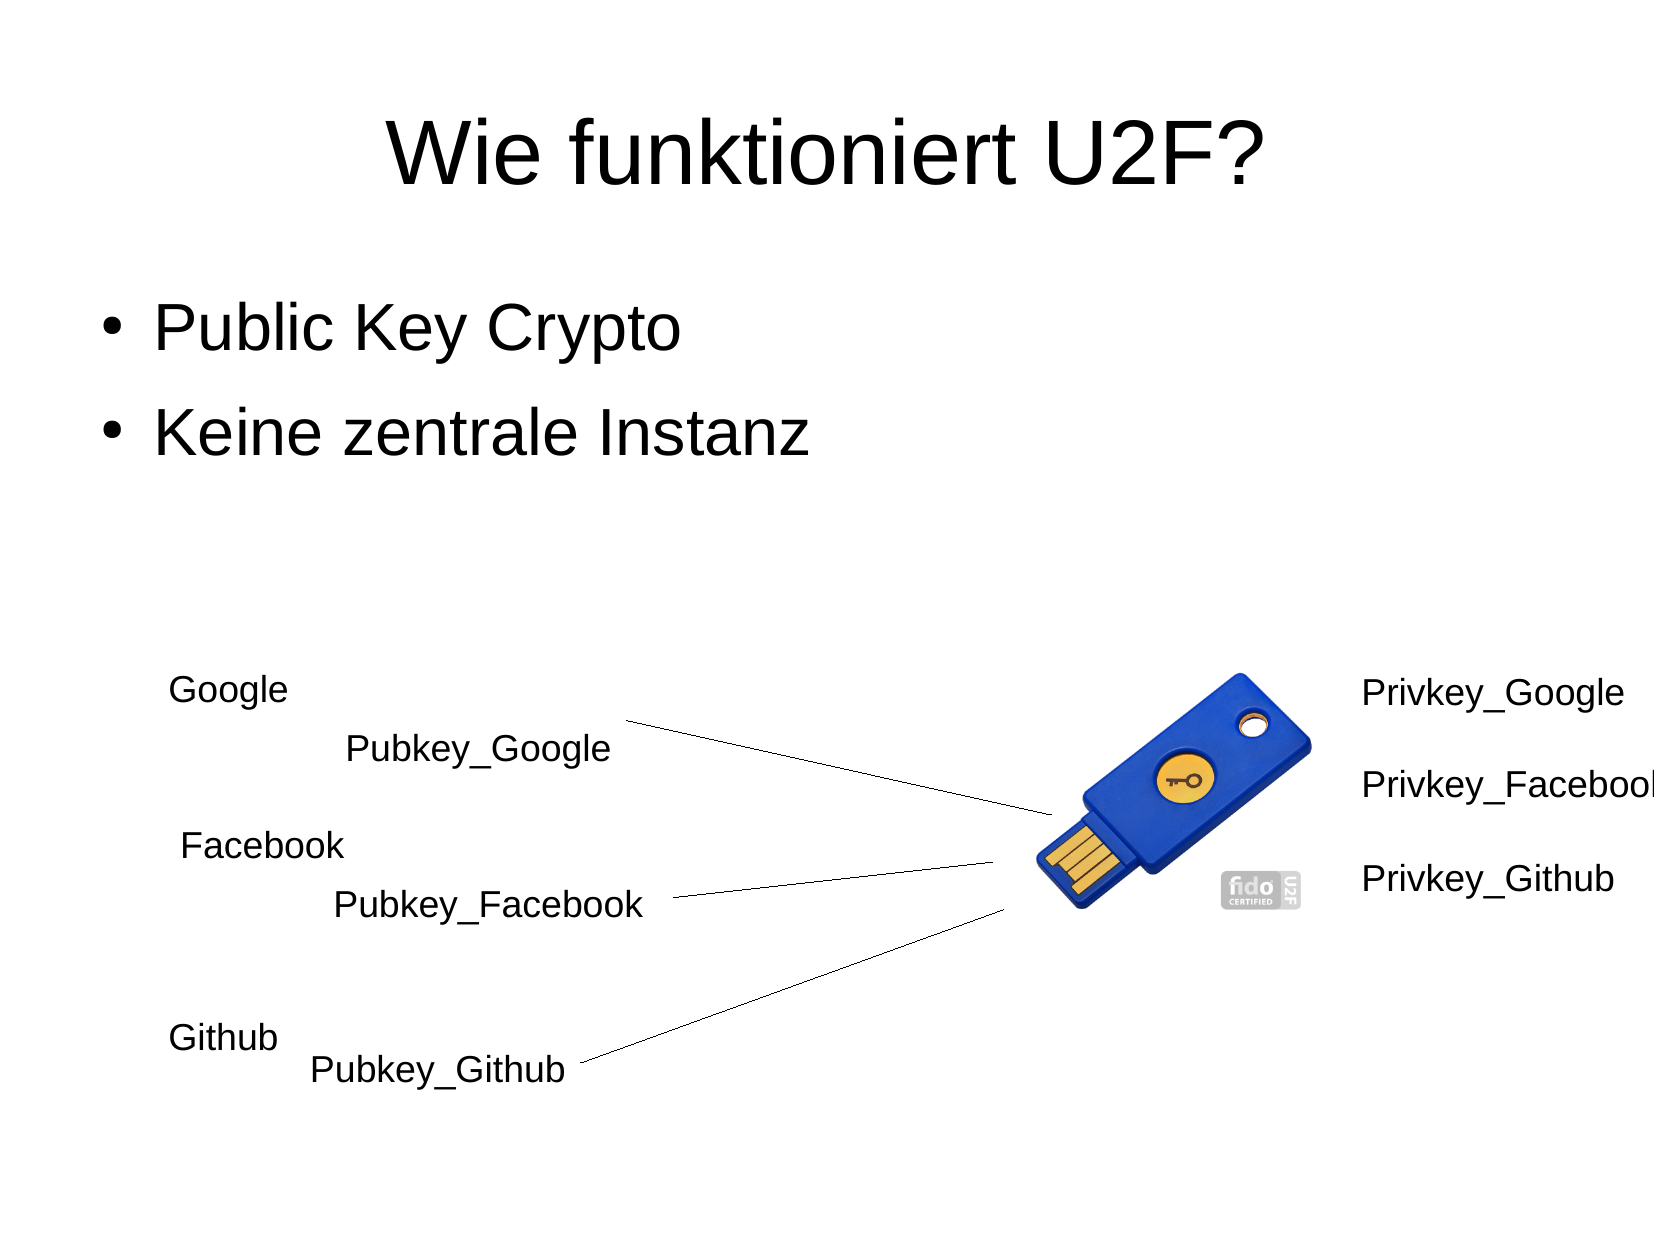

# Wie funktioniert U2F?
Public Key Crypto
Keine zentrale Instanz
Google
Privkey_Google
Pubkey_Google
Privkey_Facebook
Facebook
Privkey_Github
Pubkey_Facebook
Github
Pubkey_Github